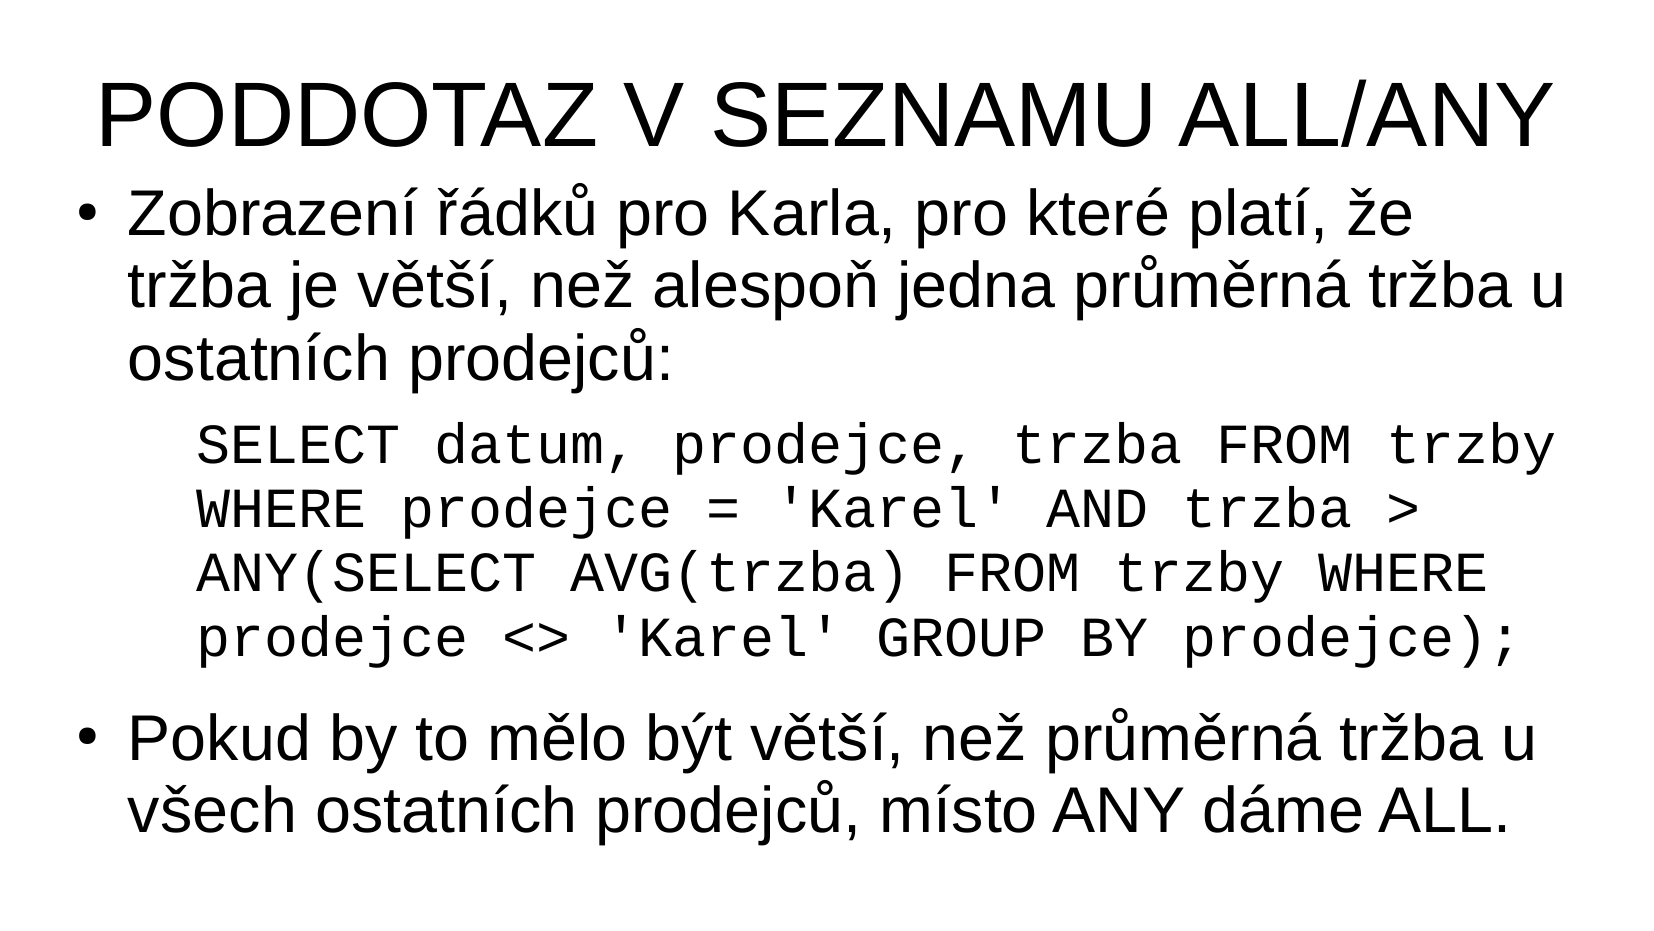

# PODDOTAZ V SEZNAMU ALL/ANY
Zobrazení řádků pro Karla, pro které platí, že tržba je větší, než alespoň jedna průměrná tržba u ostatních prodejců:
SELECT datum, prodejce, trzba FROM trzby WHERE prodejce = 'Karel' AND trzba > ANY(SELECT AVG(trzba) FROM trzby WHERE prodejce <> 'Karel' GROUP BY prodejce);
Pokud by to mělo být větší, než průměrná tržba u všech ostatních prodejců, místo ANY dáme ALL.